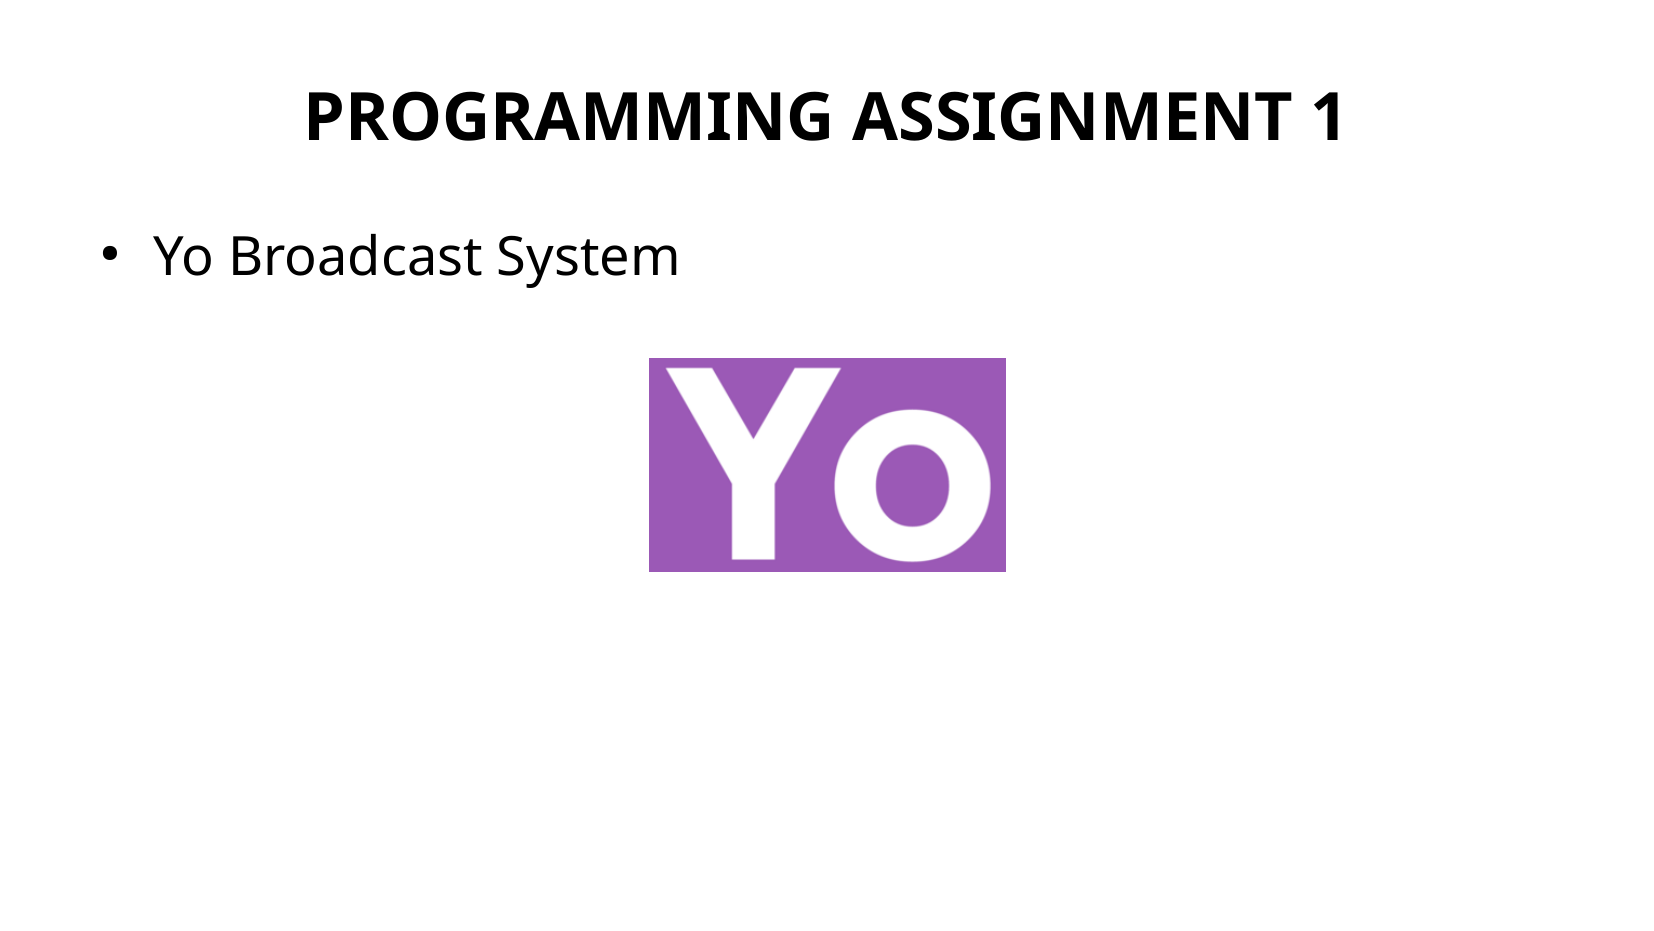

# PROGRAMMING ASSIGNMENT 1
Yo Broadcast System